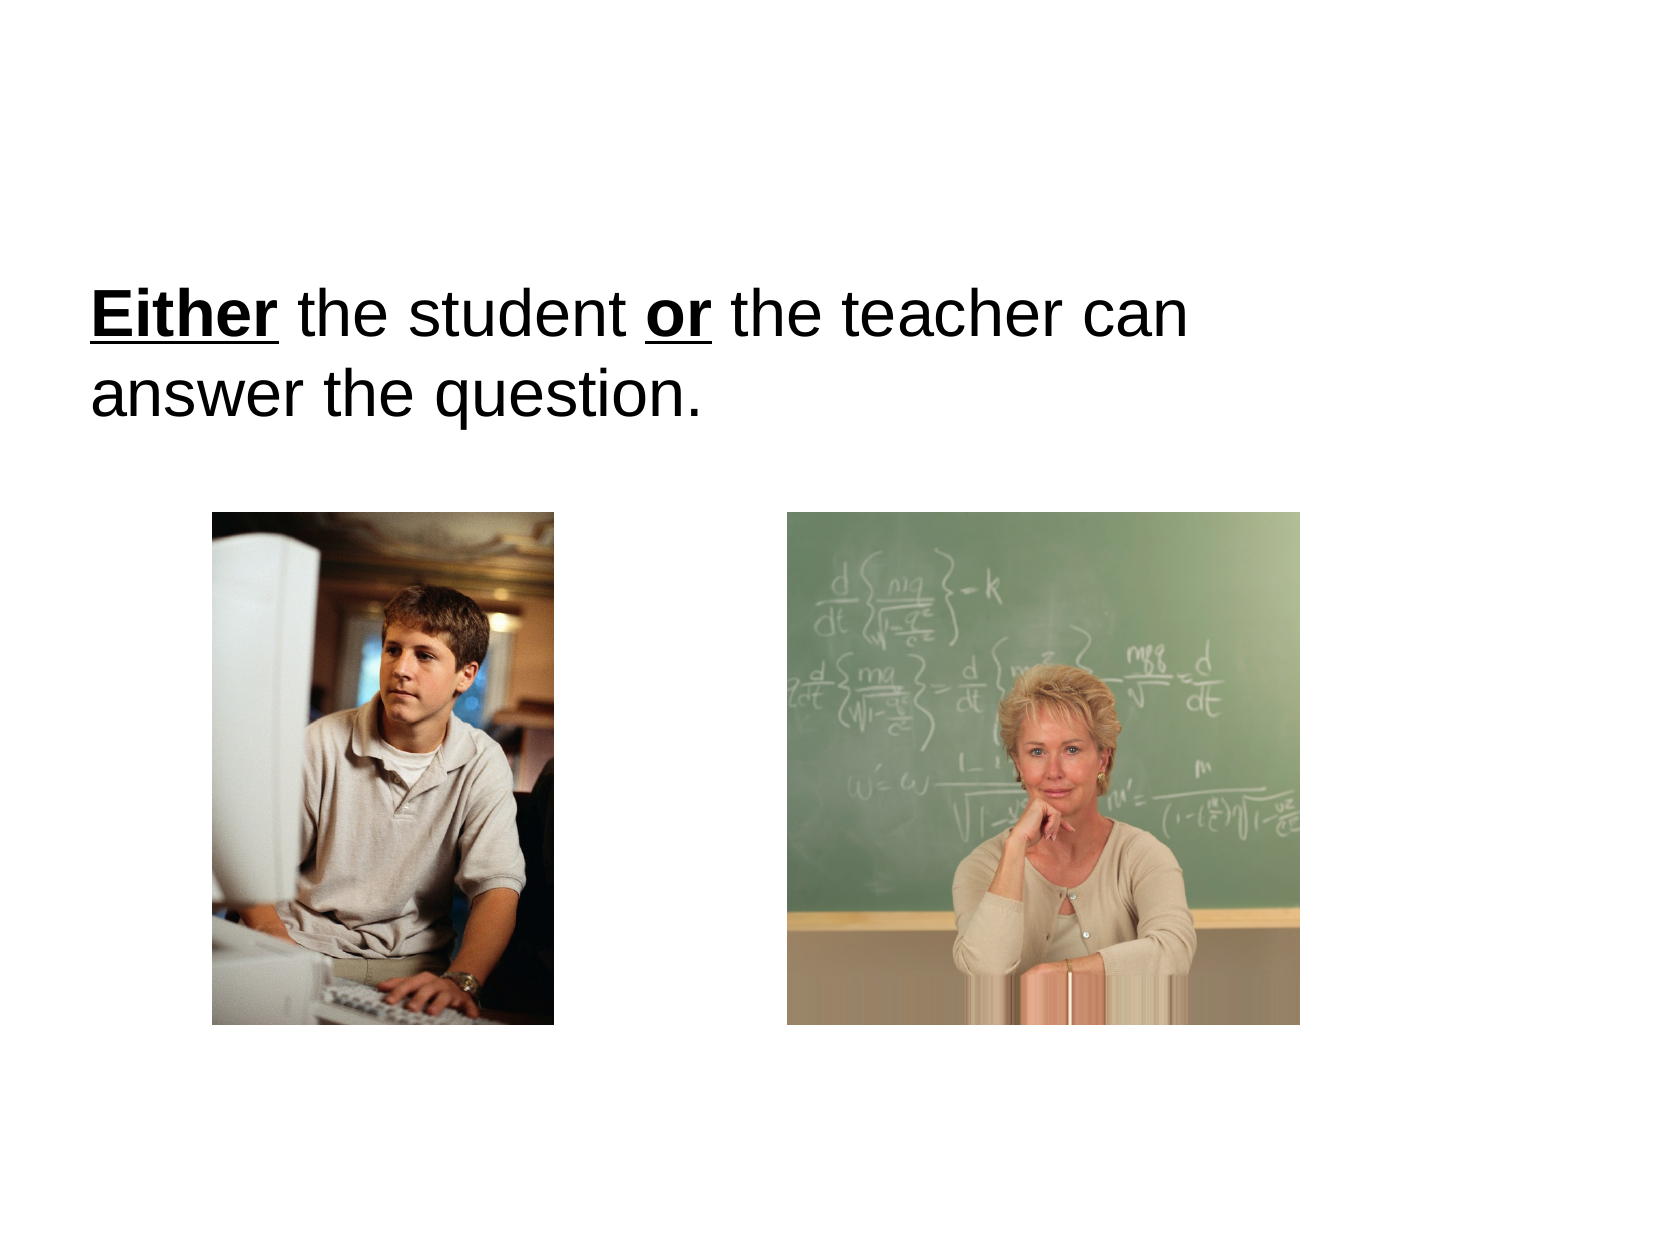

# Examples of Correlative Conjunctions
Either the student or the teacher can answer the question.